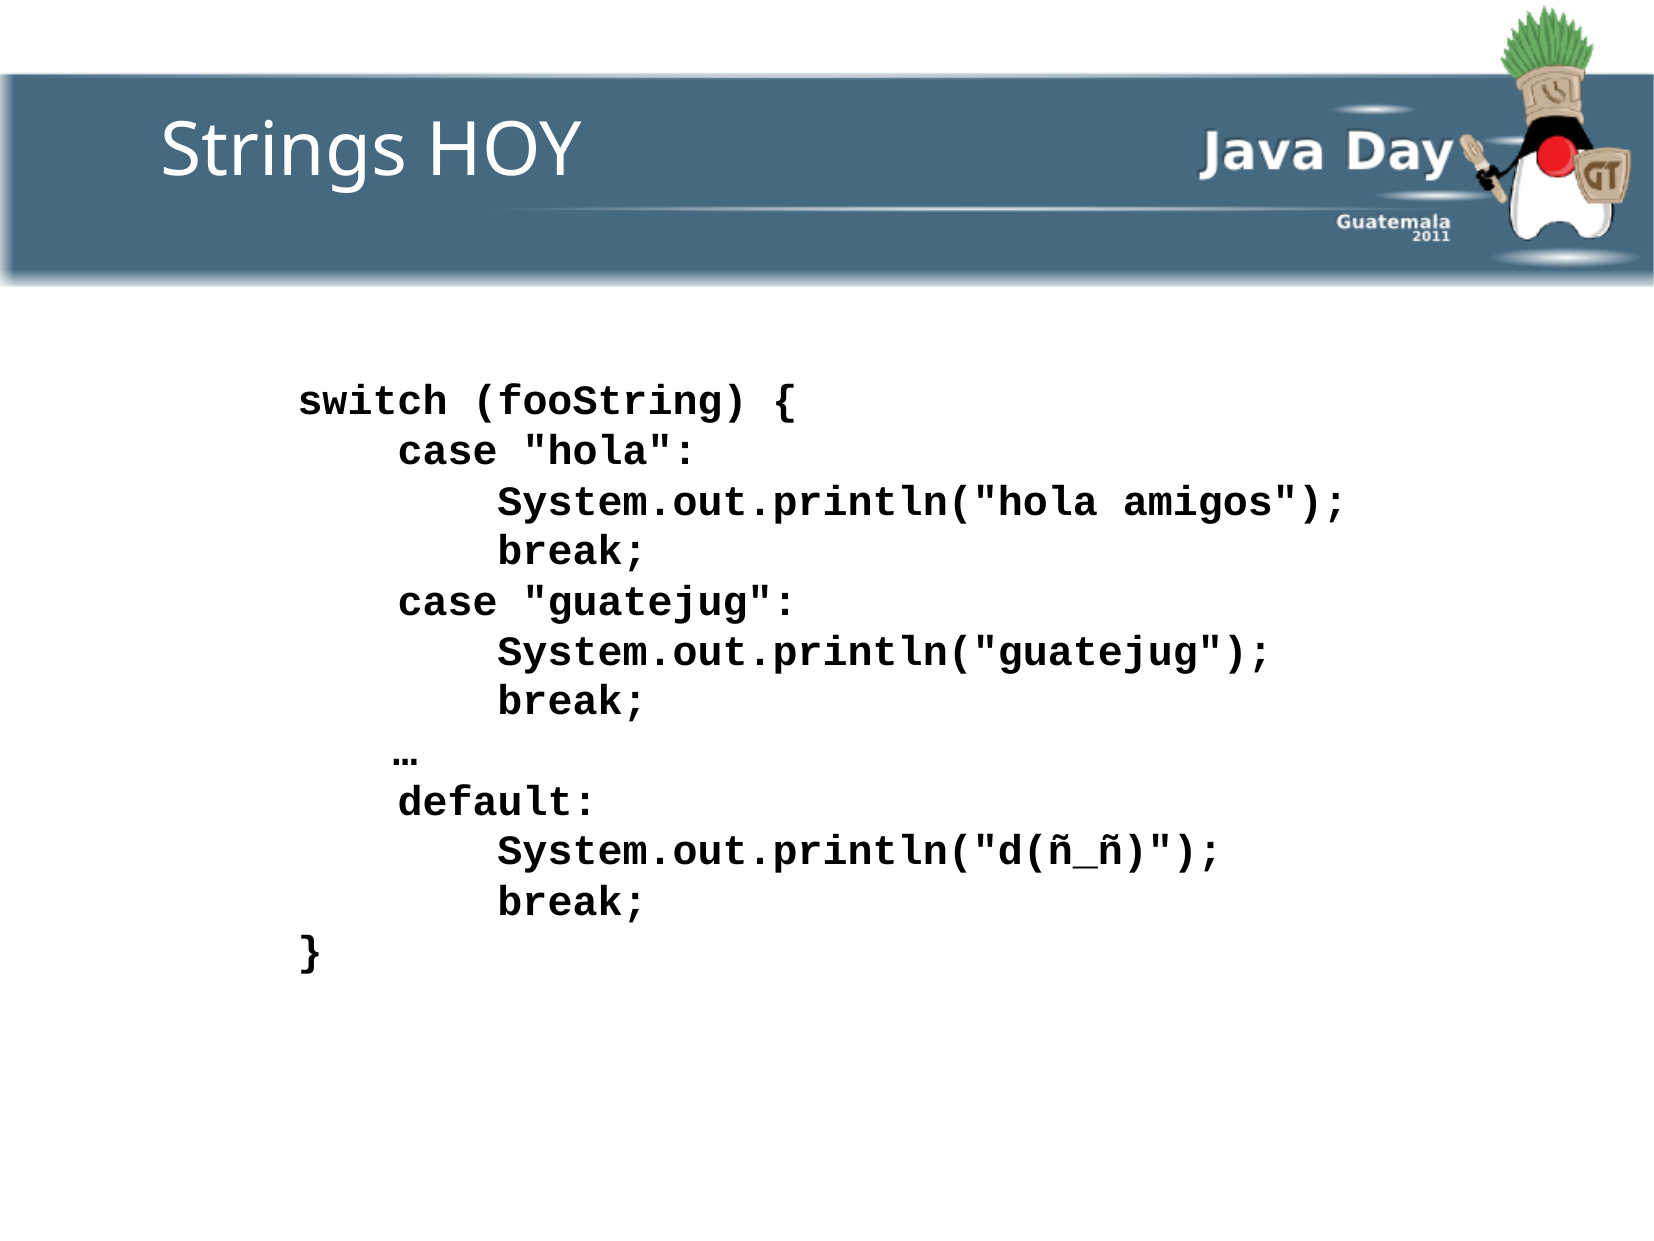

# Strings HOY
 switch (fooString) {
 case "hola":
 System.out.println("hola amigos");
 break;
 case "guatejug":
 System.out.println("guatejug");
 break;
				…
 default:
 System.out.println("d(ñ_ñ)");
 break;
 }